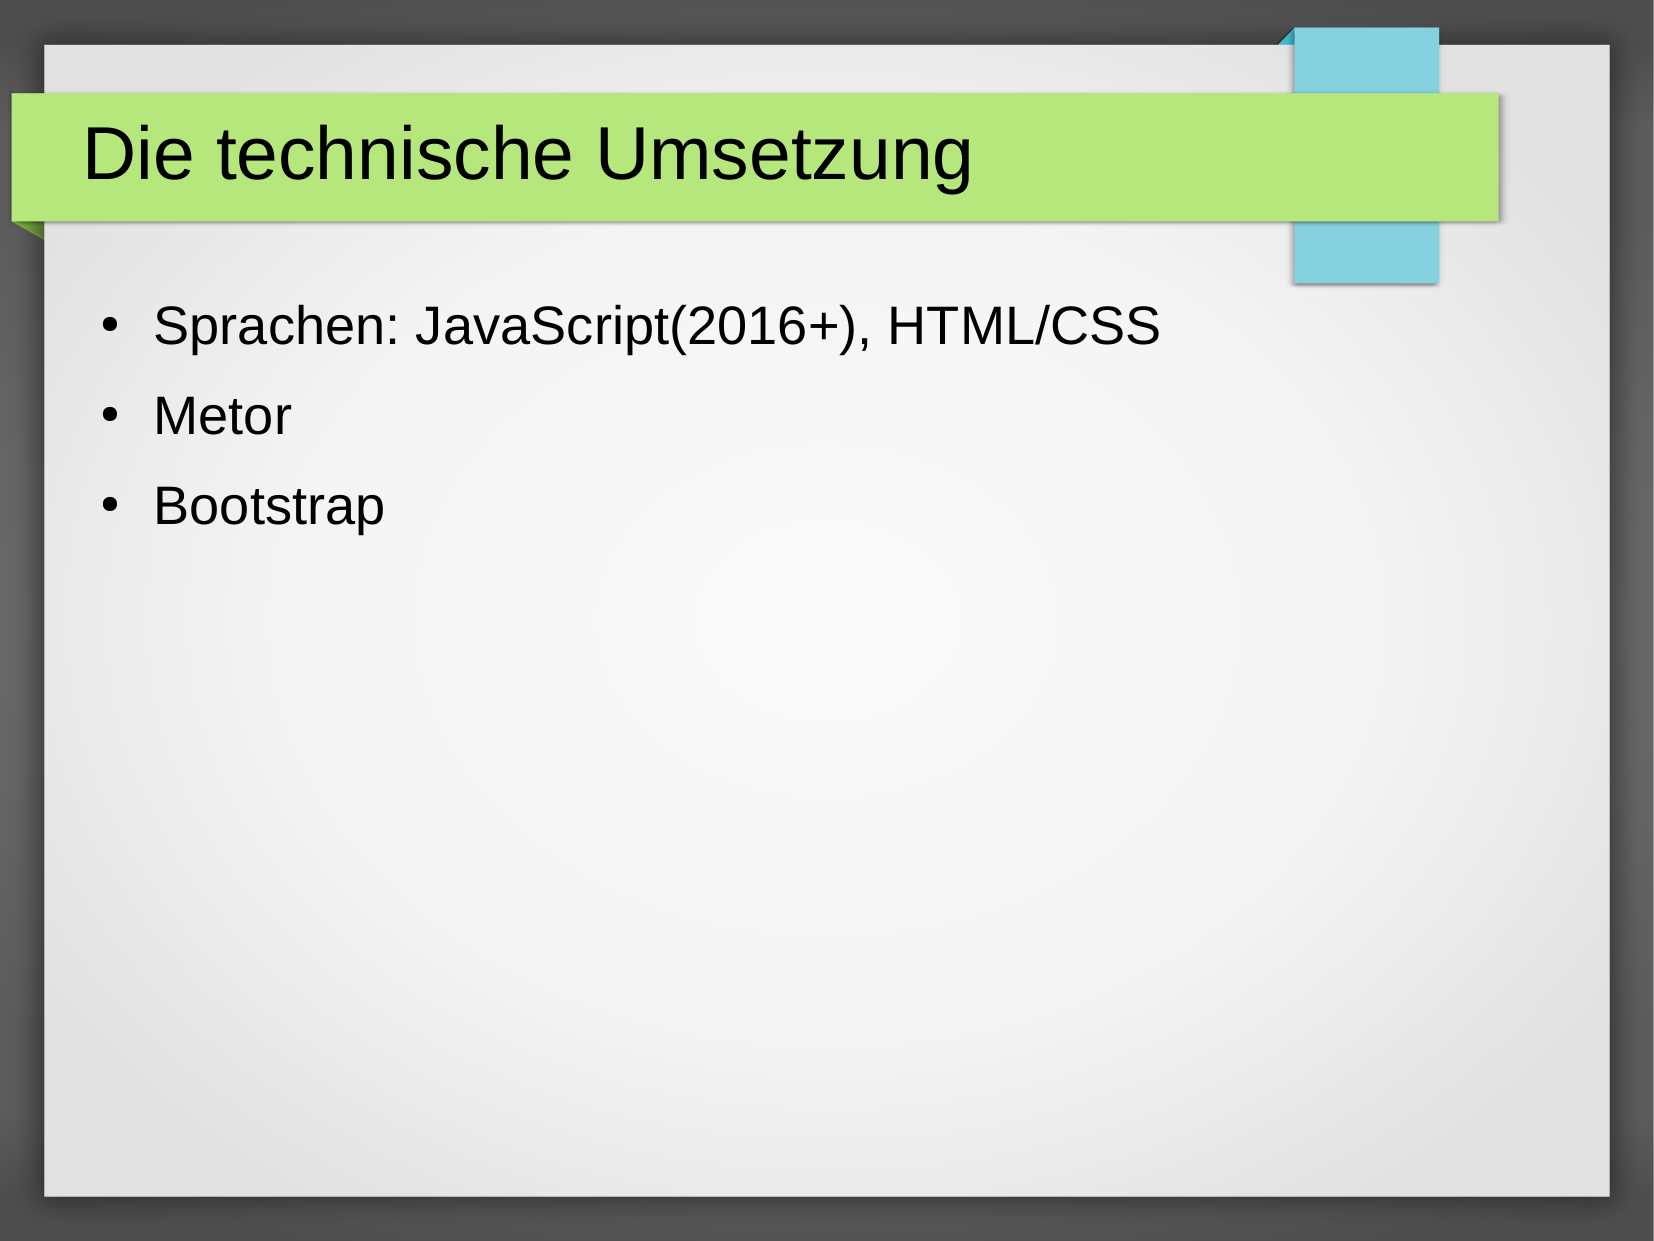

# Die technische Umsetzung
Sprachen: JavaScript(2016+), HTML/CSS
Metor
Bootstrap